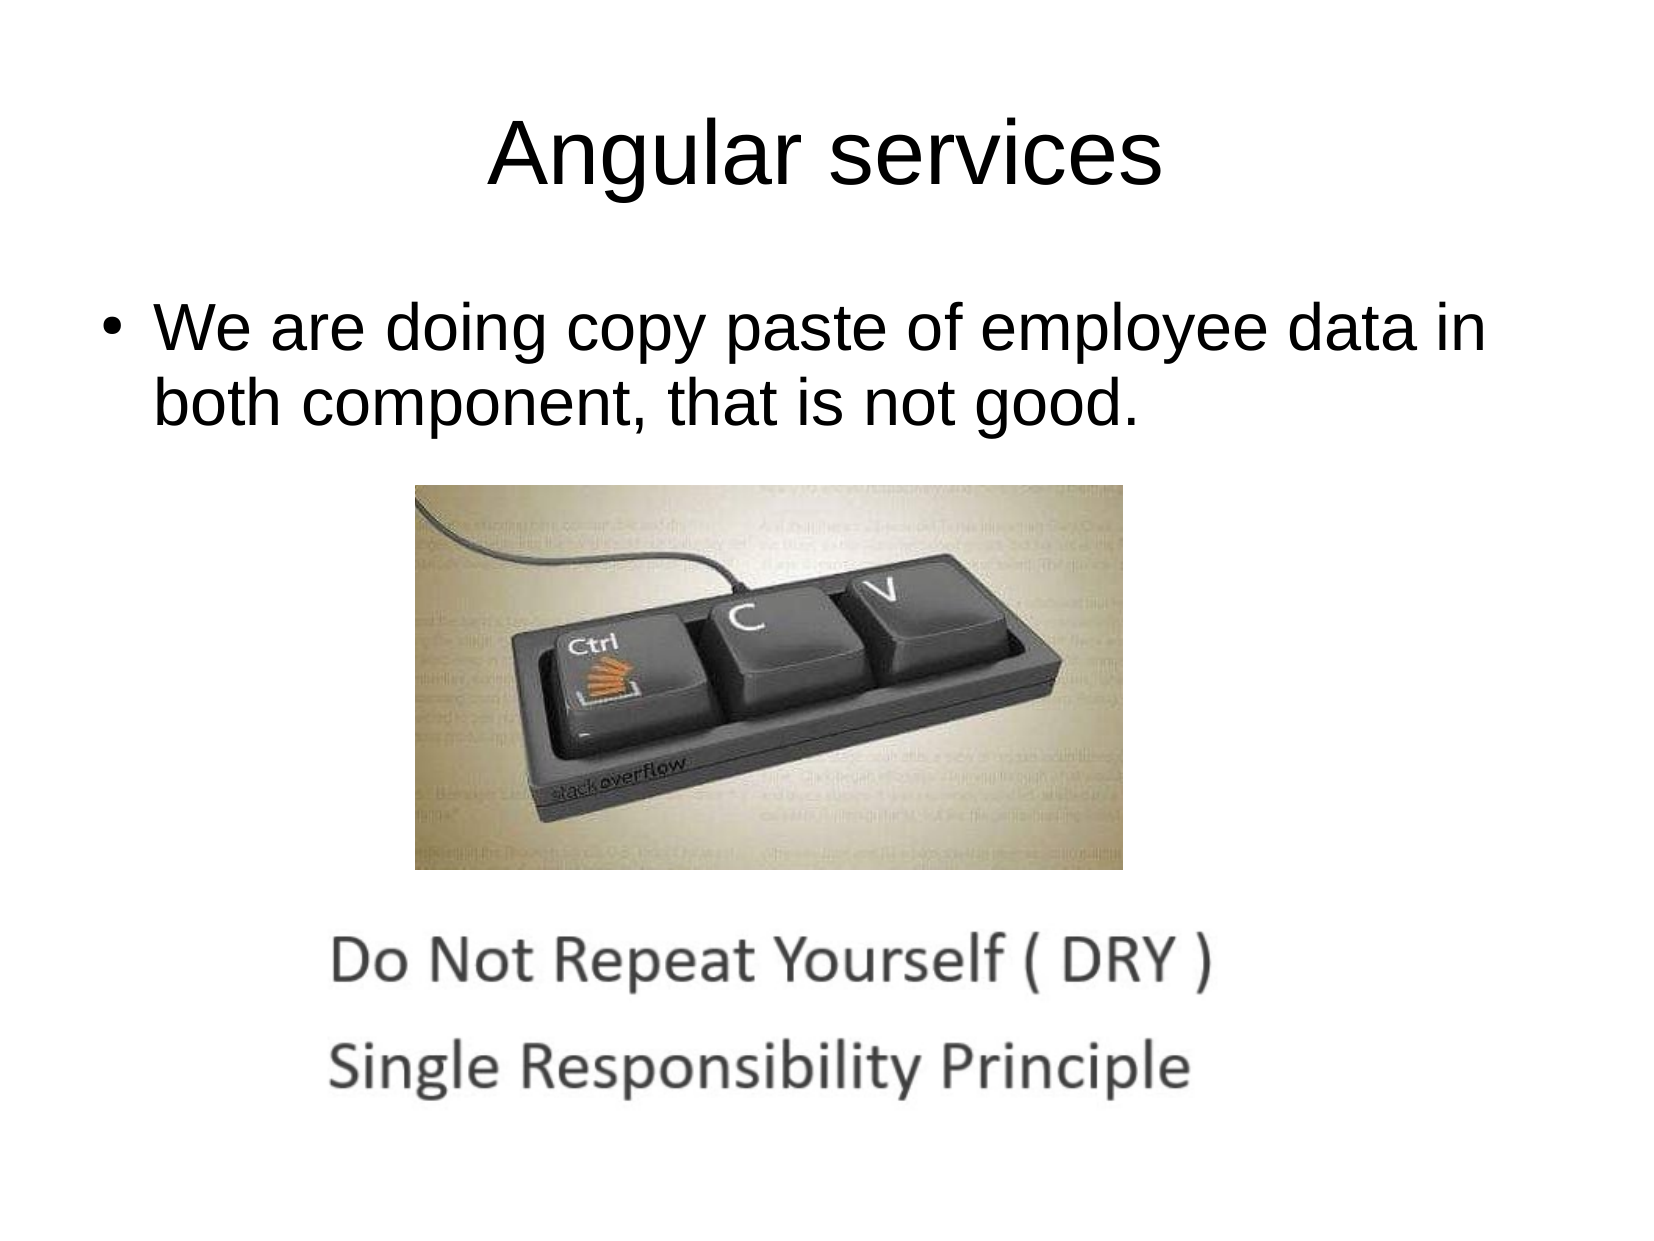

# Angular services
We are doing copy paste of employee data in both component, that is not good.